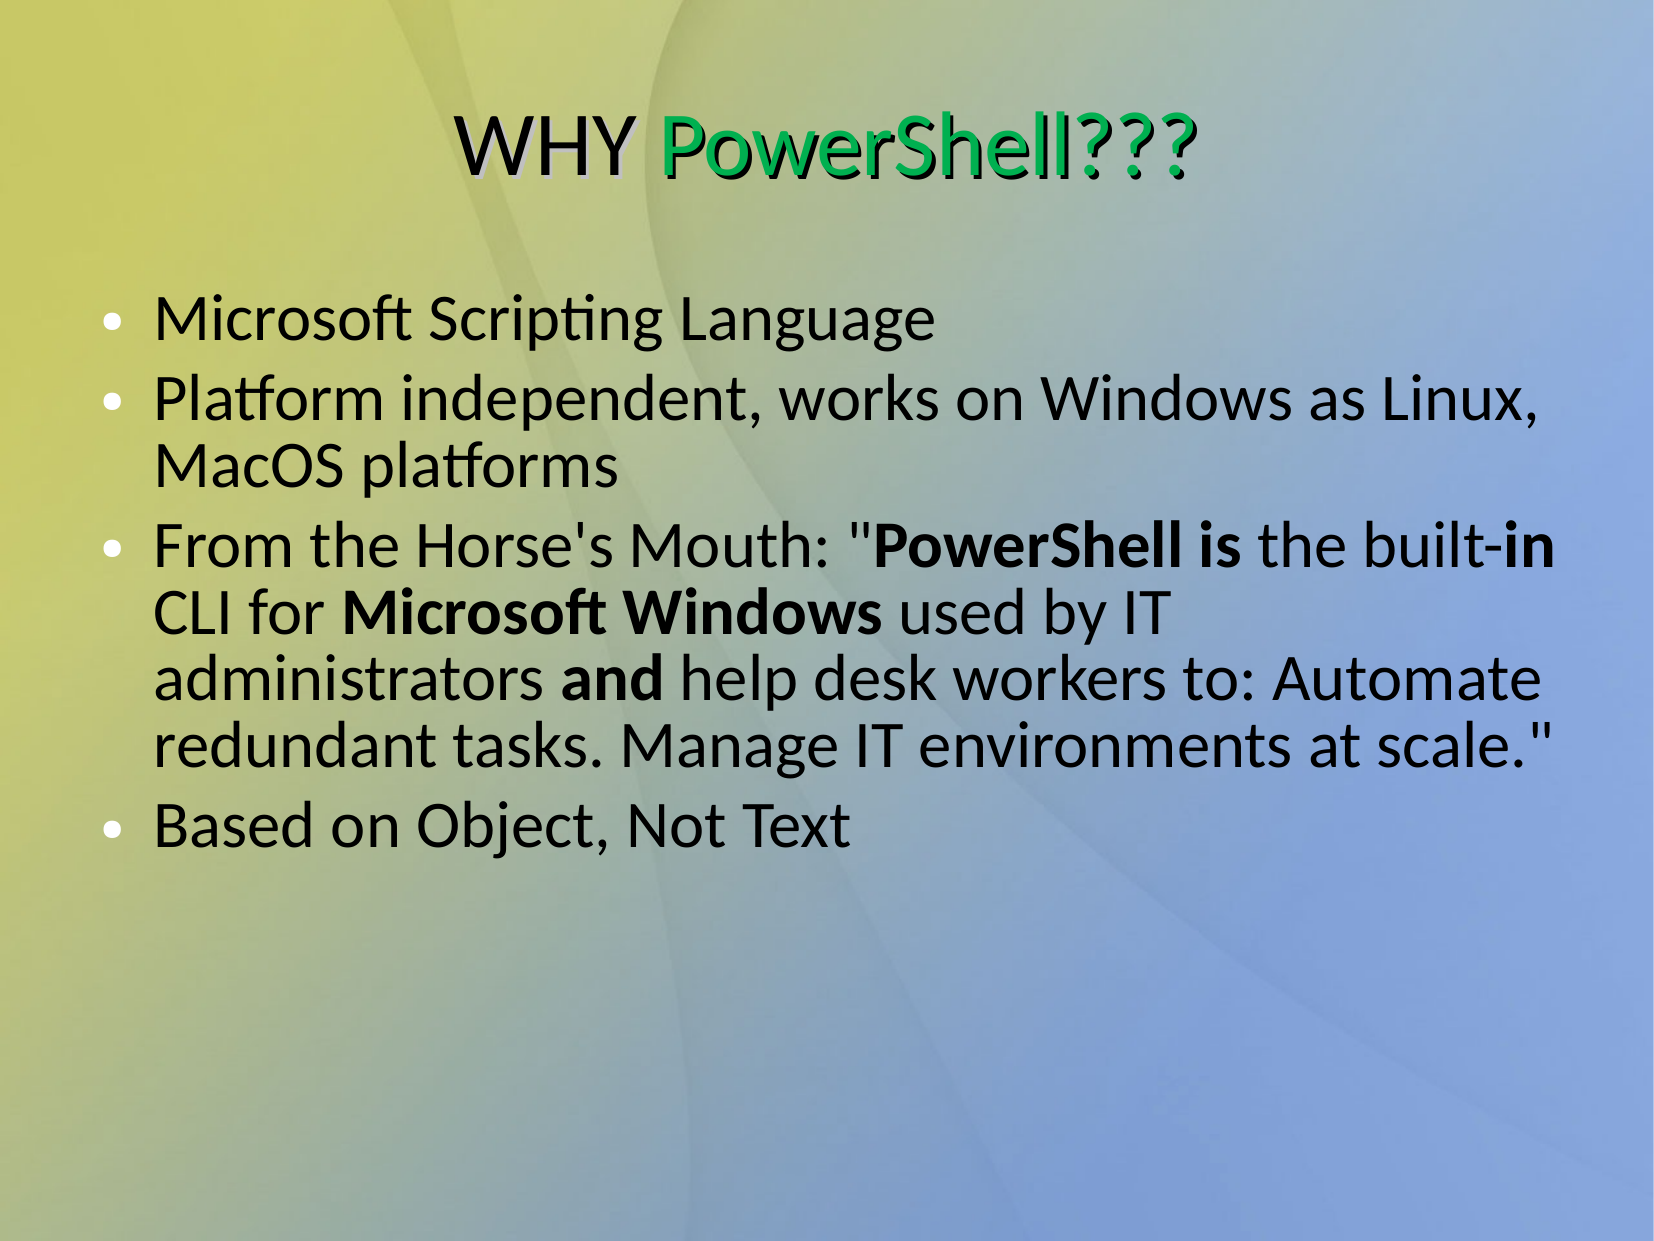

# WHY PowerShell???
Microsoft Scripting Language
Platform independent, works on Windows as Linux, MacOS platforms
From the Horse's Mouth: "PowerShell is the built-in CLI for Microsoft Windows used by IT administrators and help desk workers to: Automate redundant tasks. Manage IT environments at scale."
Based on Object, Not Text